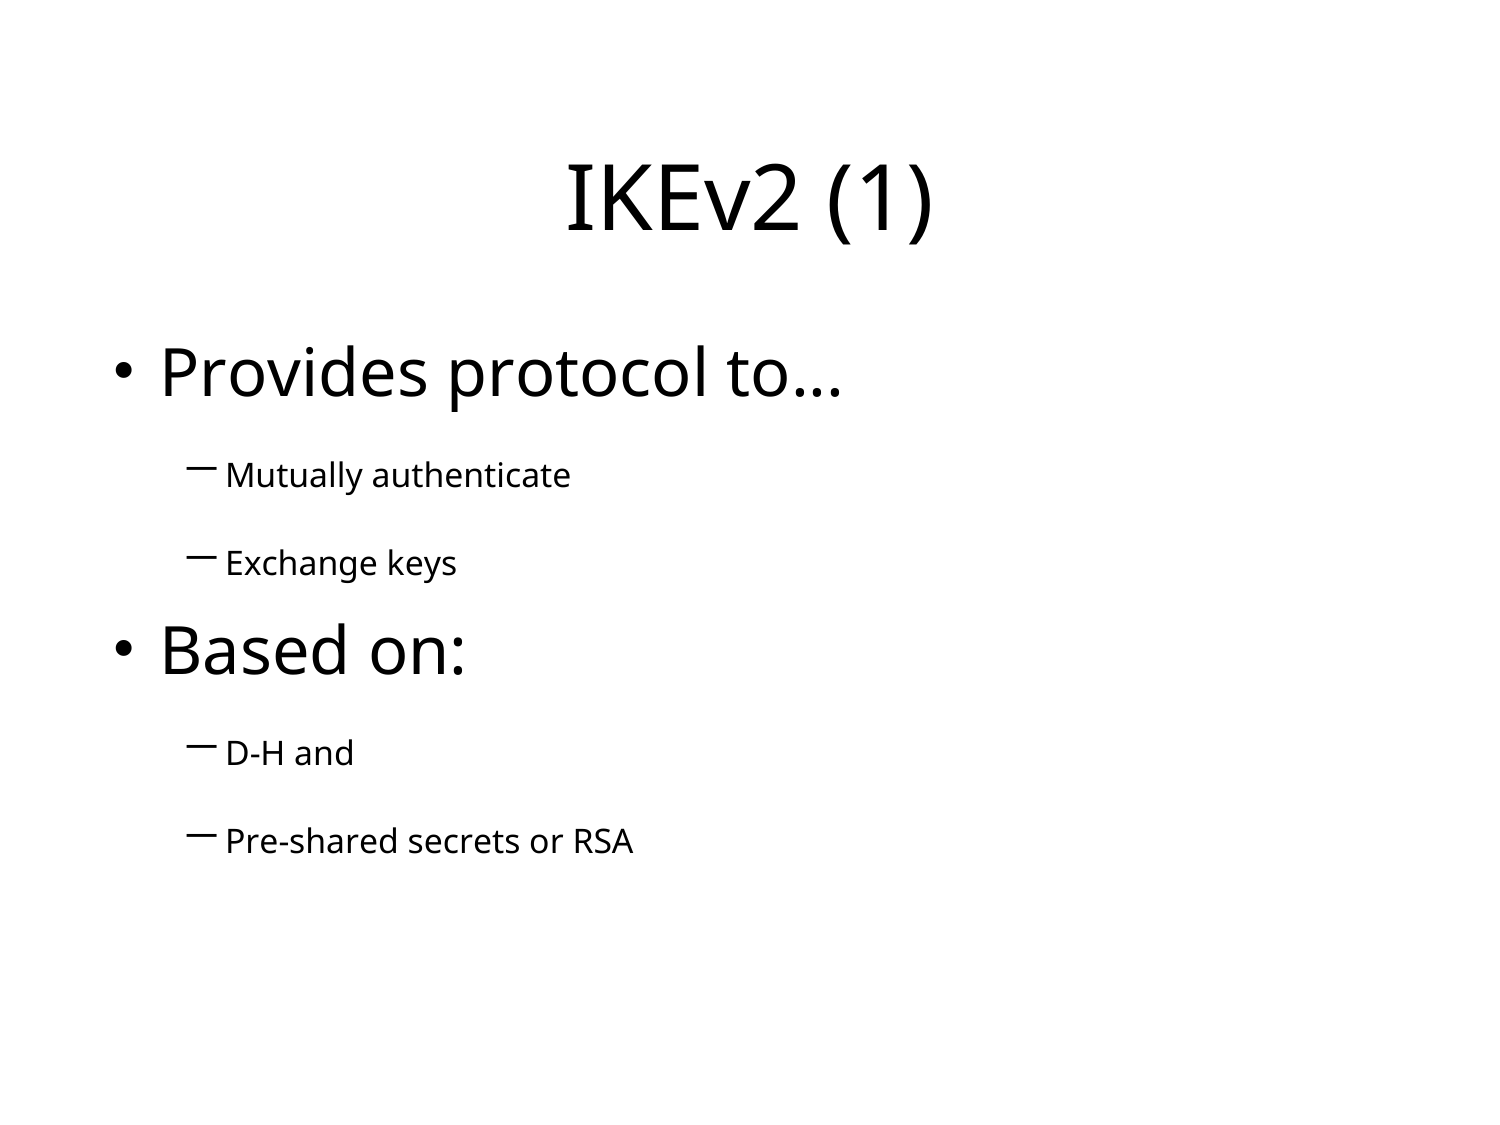

IKEv2 (1)
Provides protocol to...
Mutually authenticate
Exchange keys
Based on:
D-H and
Pre-shared secrets or RSA